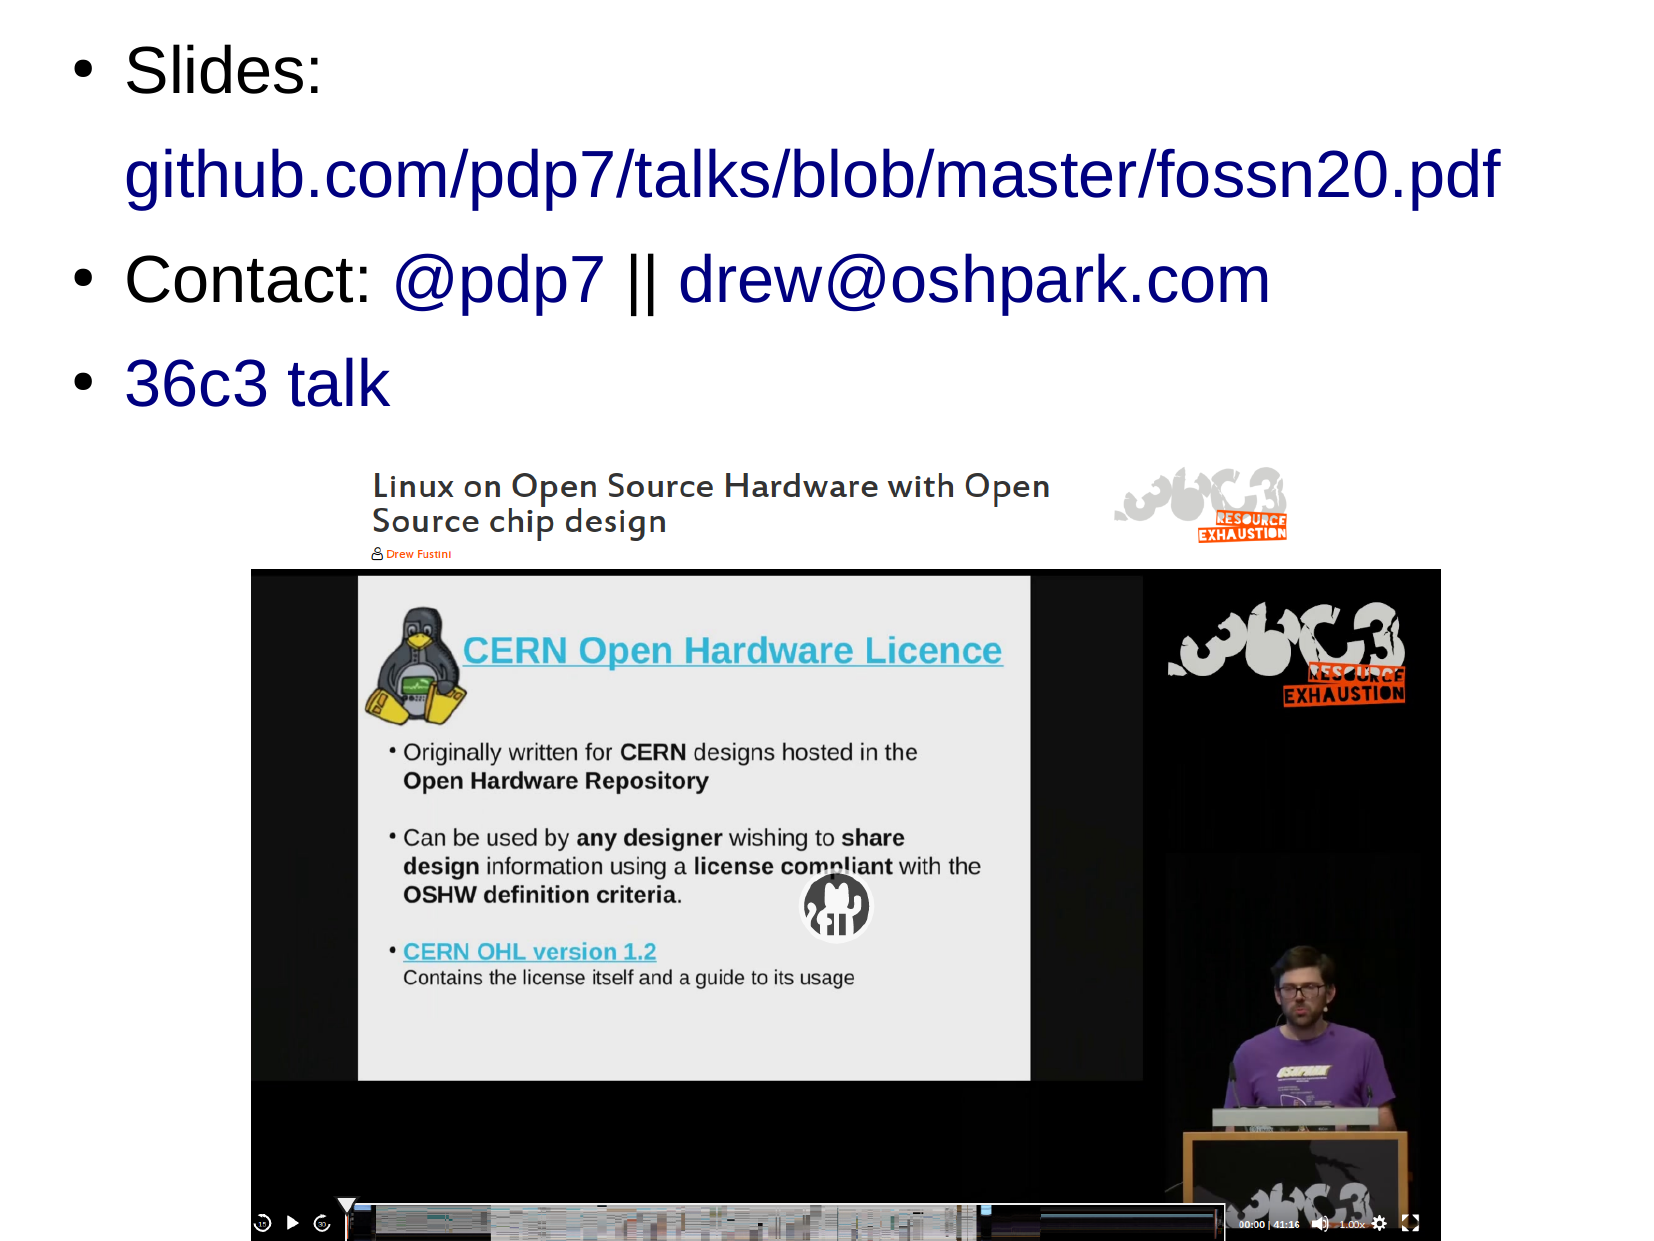

# Slides:
github.com/pdp7/talks/blob/master/fossn20.pdf
Contact: @pdp7 || drew@oshpark.com
36c3 talk